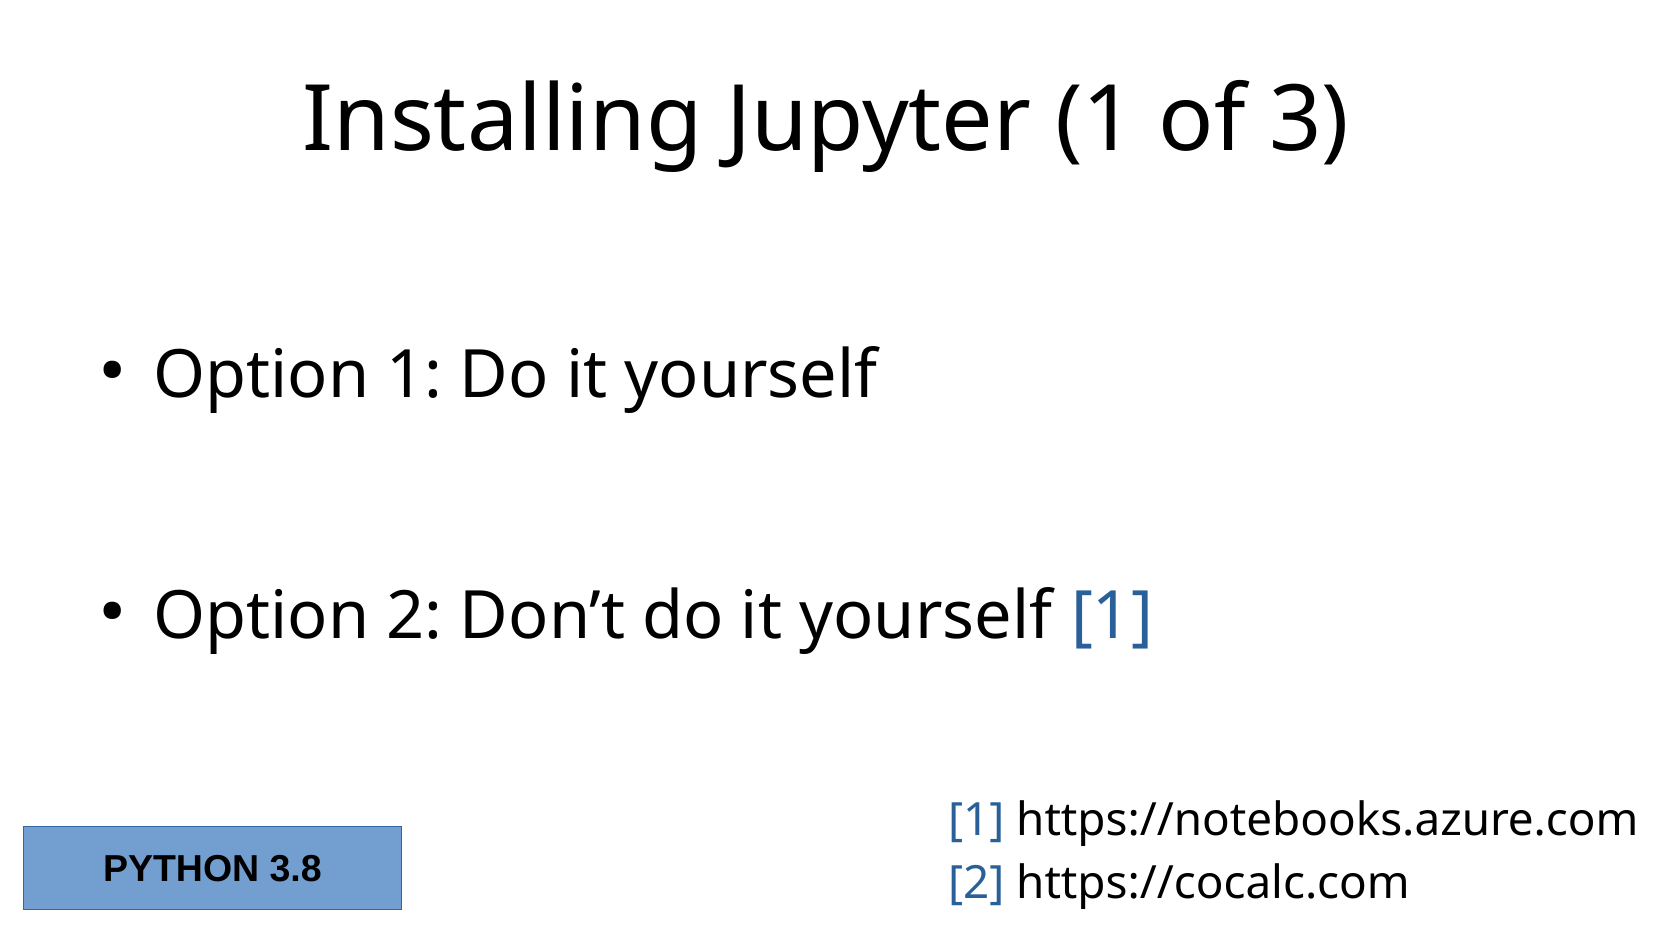

# Installing Jupyter (1 of 3)
Option 1: Do it yourself
Option 2: Don’t do it yourself [1]
[1] https://notebooks.azure.com
[2] https://cocalc.com
PYTHON 3.8